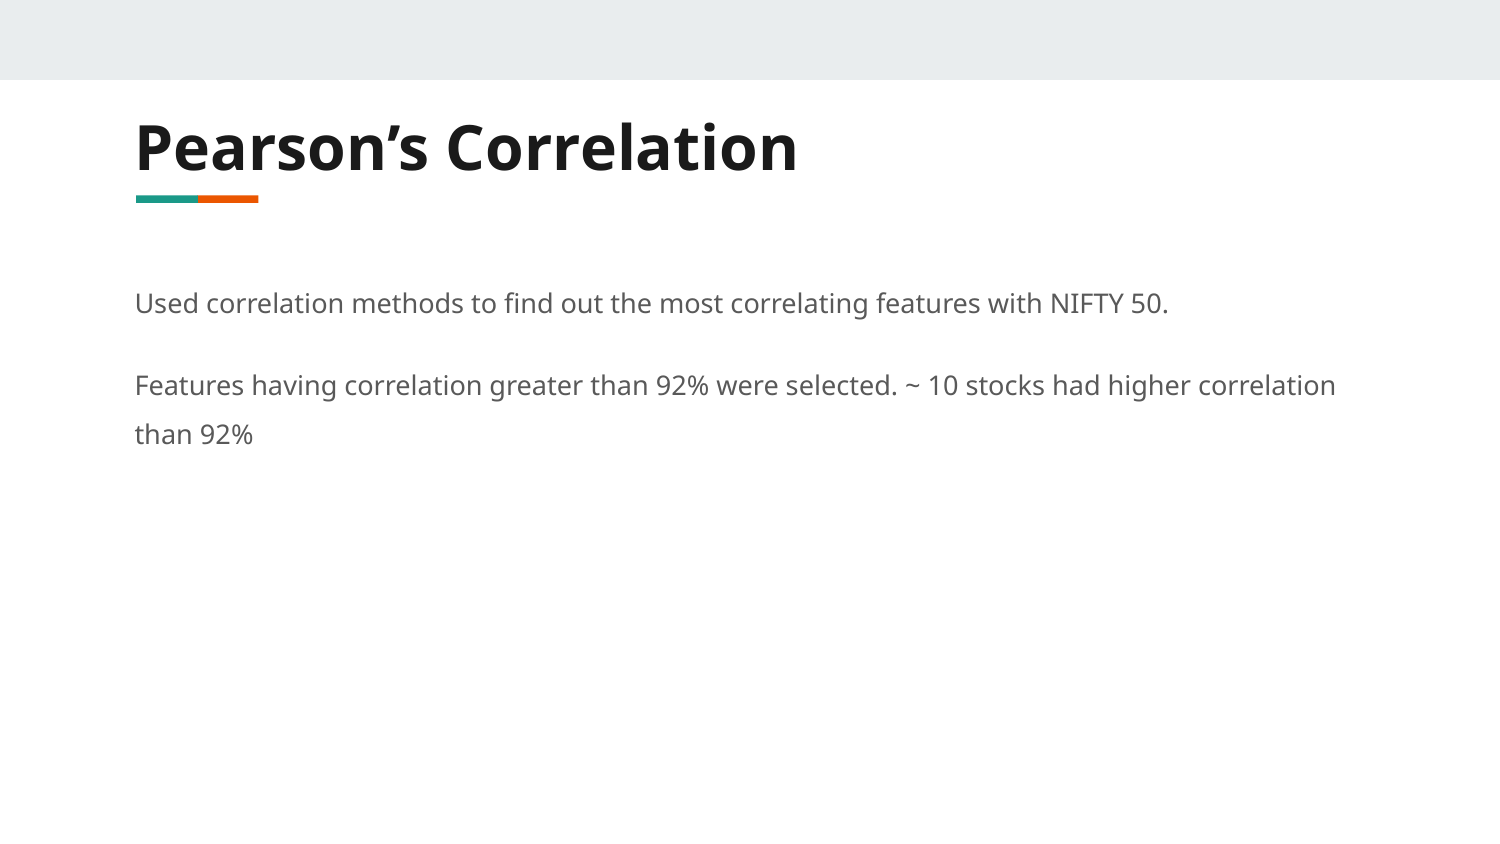

# Pearson’s Correlation
Used correlation methods to find out the most correlating features with NIFTY 50.
Features having correlation greater than 92% were selected. ~ 10 stocks had higher correlation than 92%